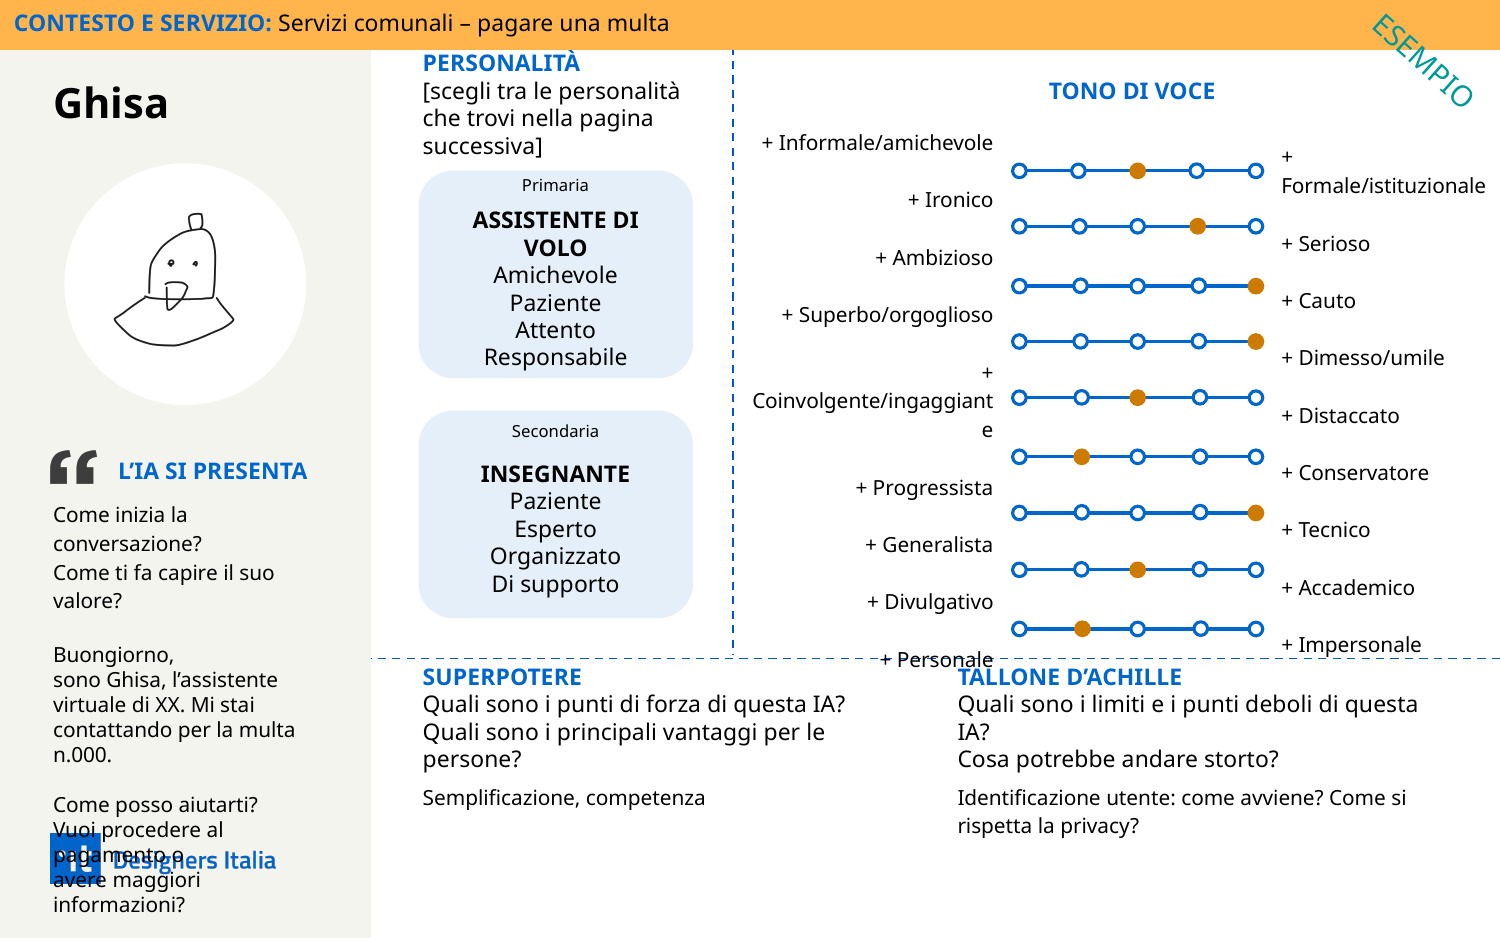

ESEMPIO
CONTESTO E SERVIZIO: Servizi comunali – pagare una multa
TONO DI VOCE
Ghisa
PERSONALITÀ
[scegli tra le personalità che trovi nella pagina successiva]
+ Informale/amichevole
+ Ironico
+ Ambizioso
+ Superbo/orgoglioso
+ Coinvolgente/ingaggiante
+ Progressista
+ Generalista
+ Divulgativo
+ Personale
+ Formale/istituzionale
+ Serioso
+ Cauto
+ Dimesso/umile
+ Distaccato
+ Conservatore
+ Tecnico
+ Accademico
+ Impersonale
ASSISTENTE DI VOLO
Amichevole
Paziente
Attento
Responsabile
Primaria
INSEGNANTE
Paziente
Esperto
Organizzato
Di supporto
Secondaria
L’IA SI PRESENTA
Come inizia la conversazione?
Come ti fa capire il suo valore?
Buongiorno,
sono Ghisa, l’assistente virtuale di XX. Mi stai contattando per la multa n.000.
Come posso aiutarti?
Vuoi procedere al pagamento o
avere maggiori informazioni?
SUPERPOTERE
Quali sono i punti di forza di questa IA?
Quali sono i principali vantaggi per le persone?
TALLONE D’ACHILLE
Quali sono i limiti e i punti deboli di questa IA?
Cosa potrebbe andare storto?
Semplificazione, competenza
Identificazione utente: come avviene? Come si rispetta la privacy?